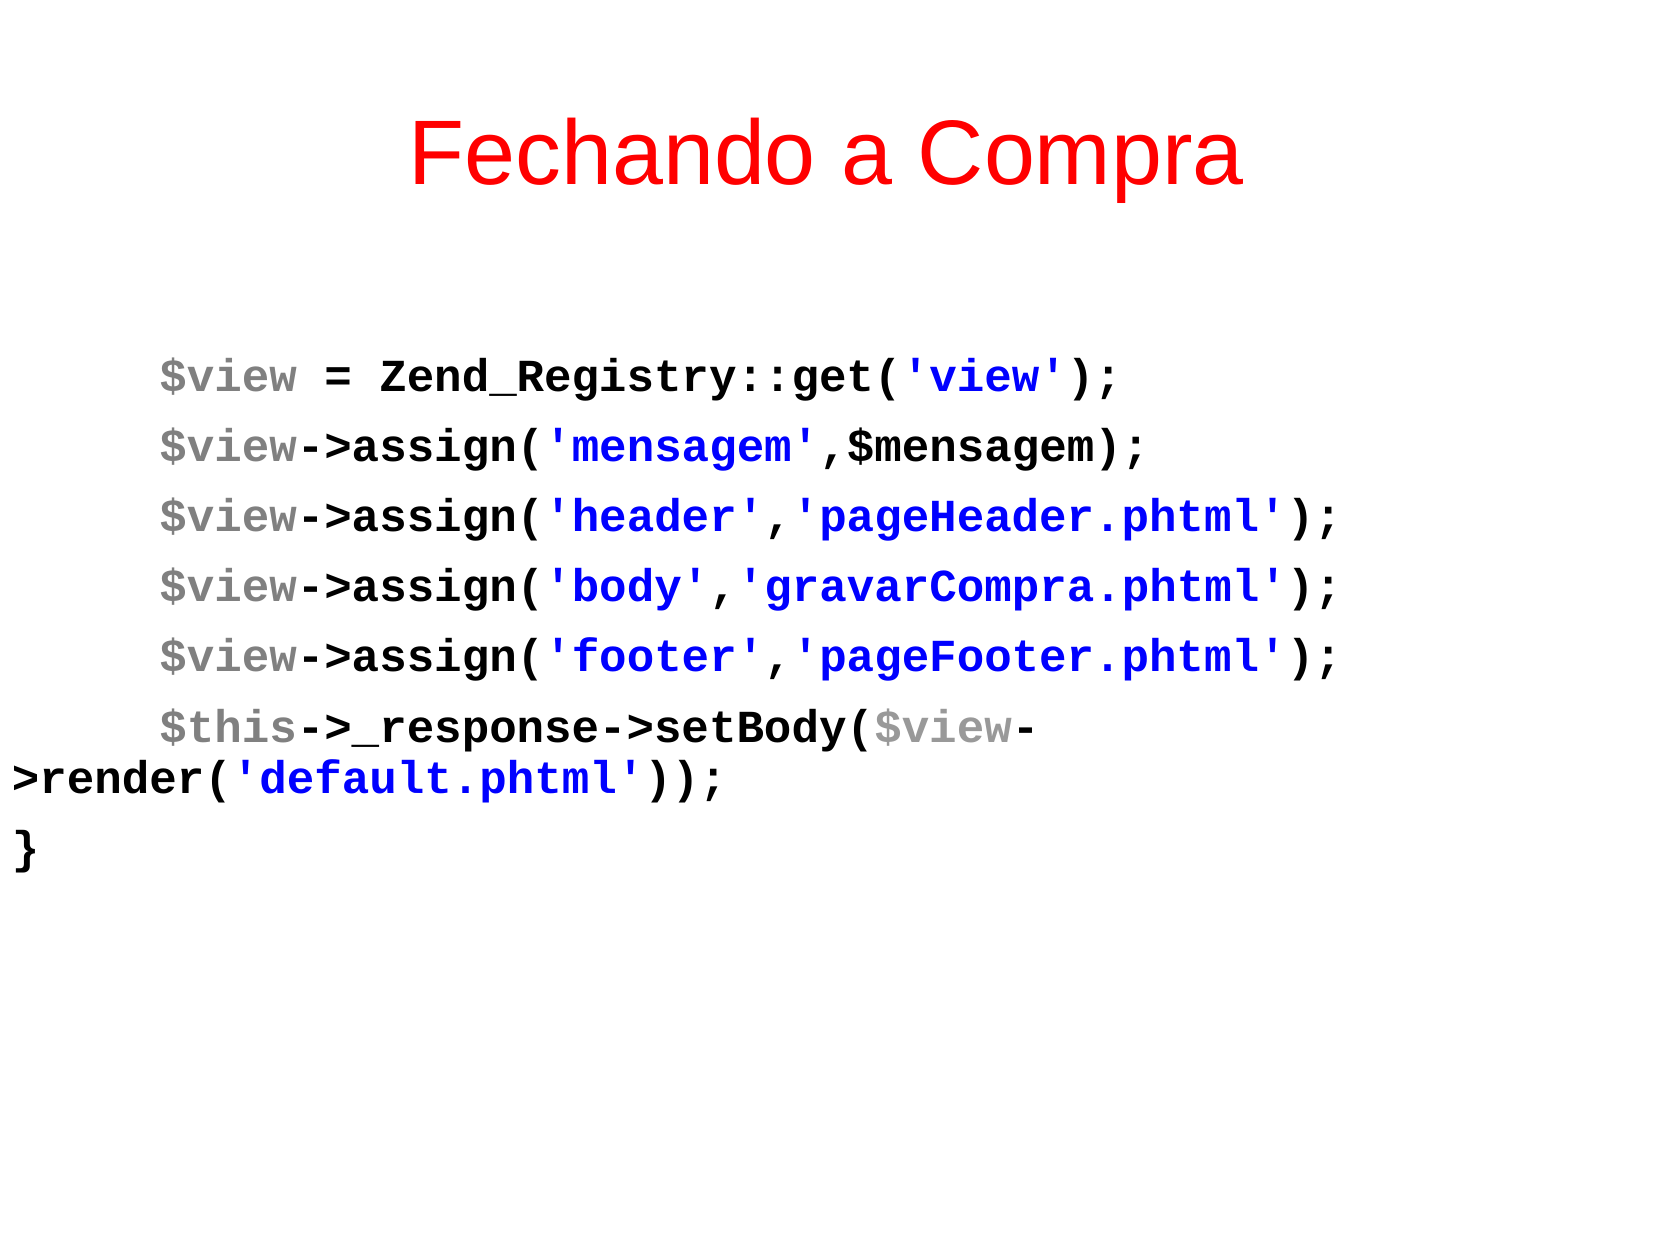

# Fechando a Compra
 		$view = Zend_Registry::get('view');
 		$view->assign('mensagem',$mensagem);
 		$view->assign('header','pageHeader.phtml');
 		$view->assign('body','gravarCompra.phtml');
 		$view->assign('footer','pageFooter.phtml');
 		$this->_response->setBody($view->render('default.phtml'));
}